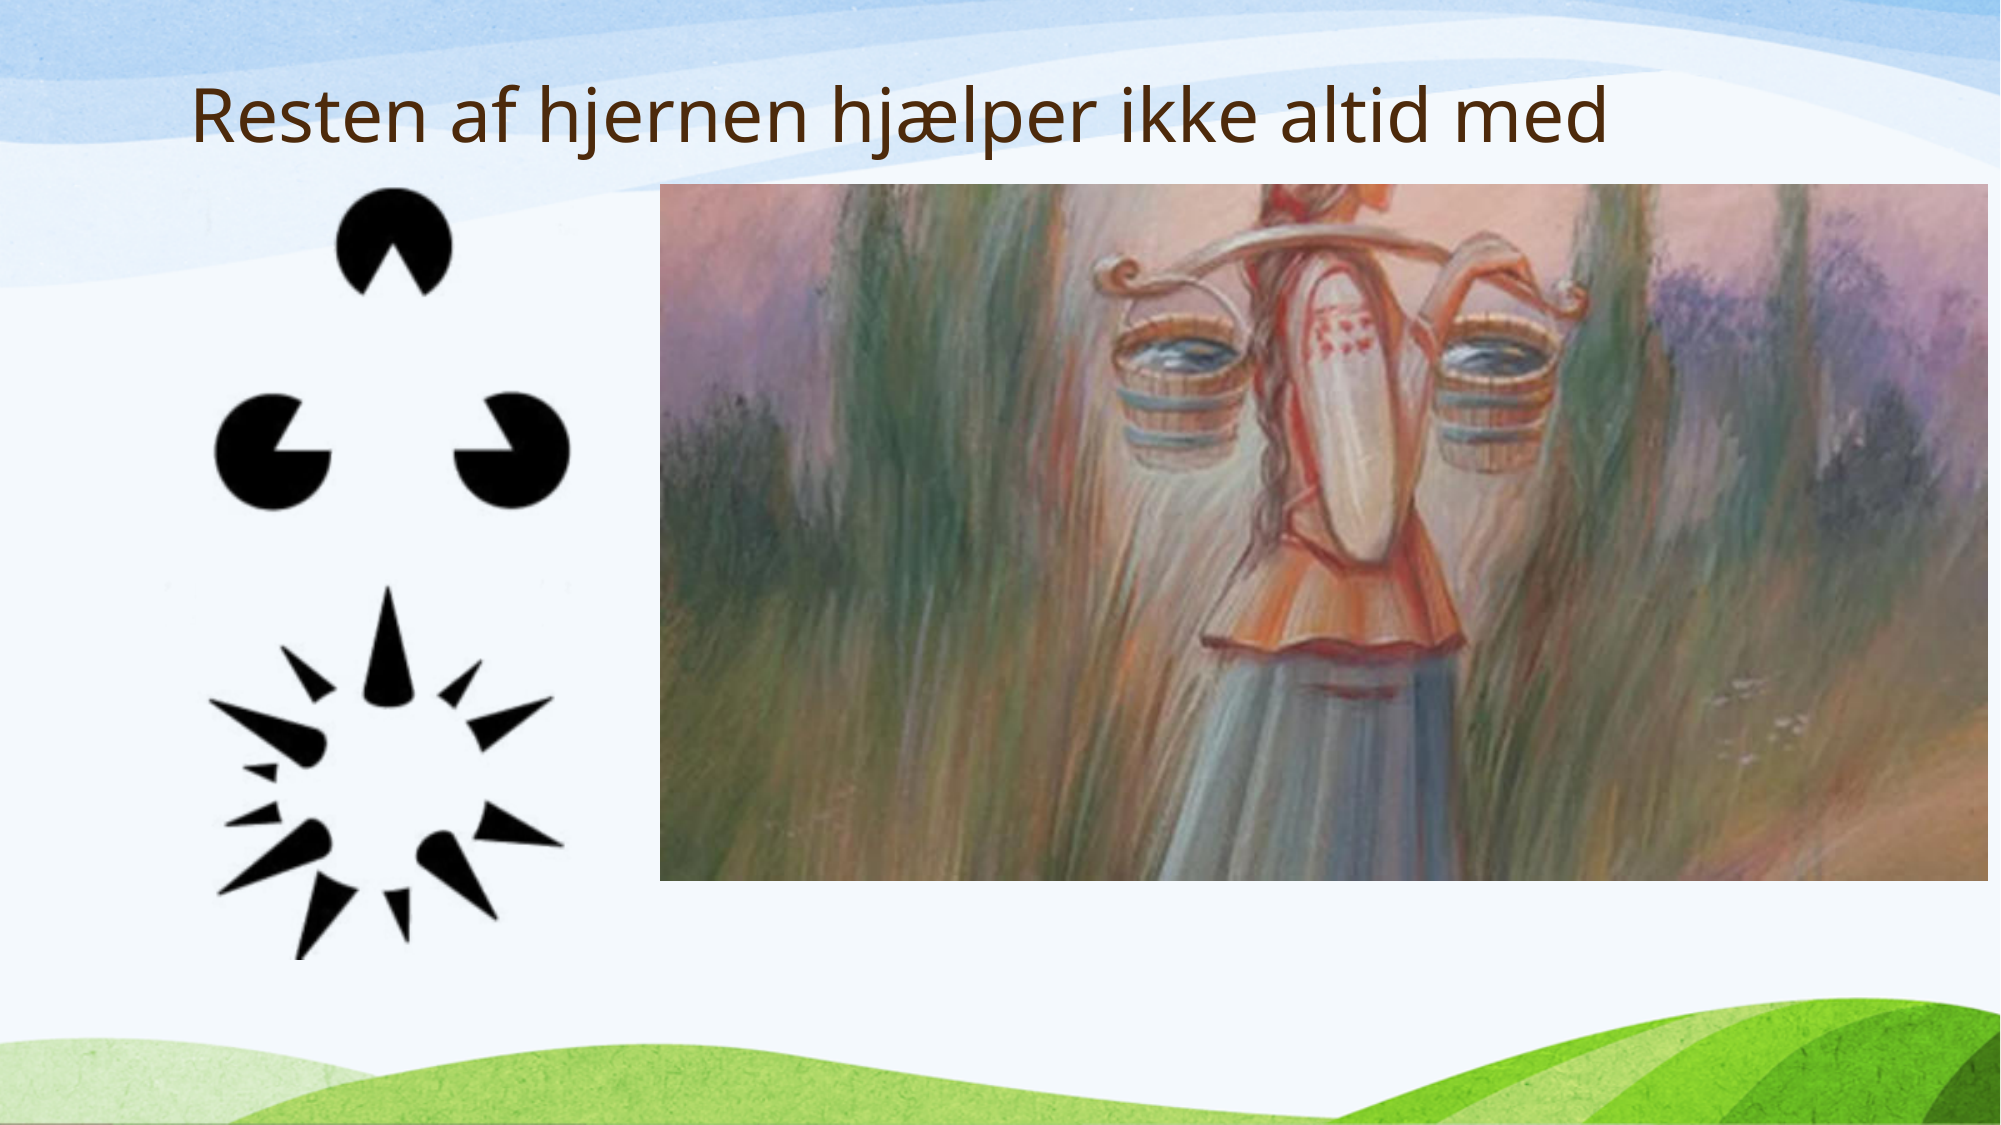

# Resten af hjernen hjælper ikke altid med